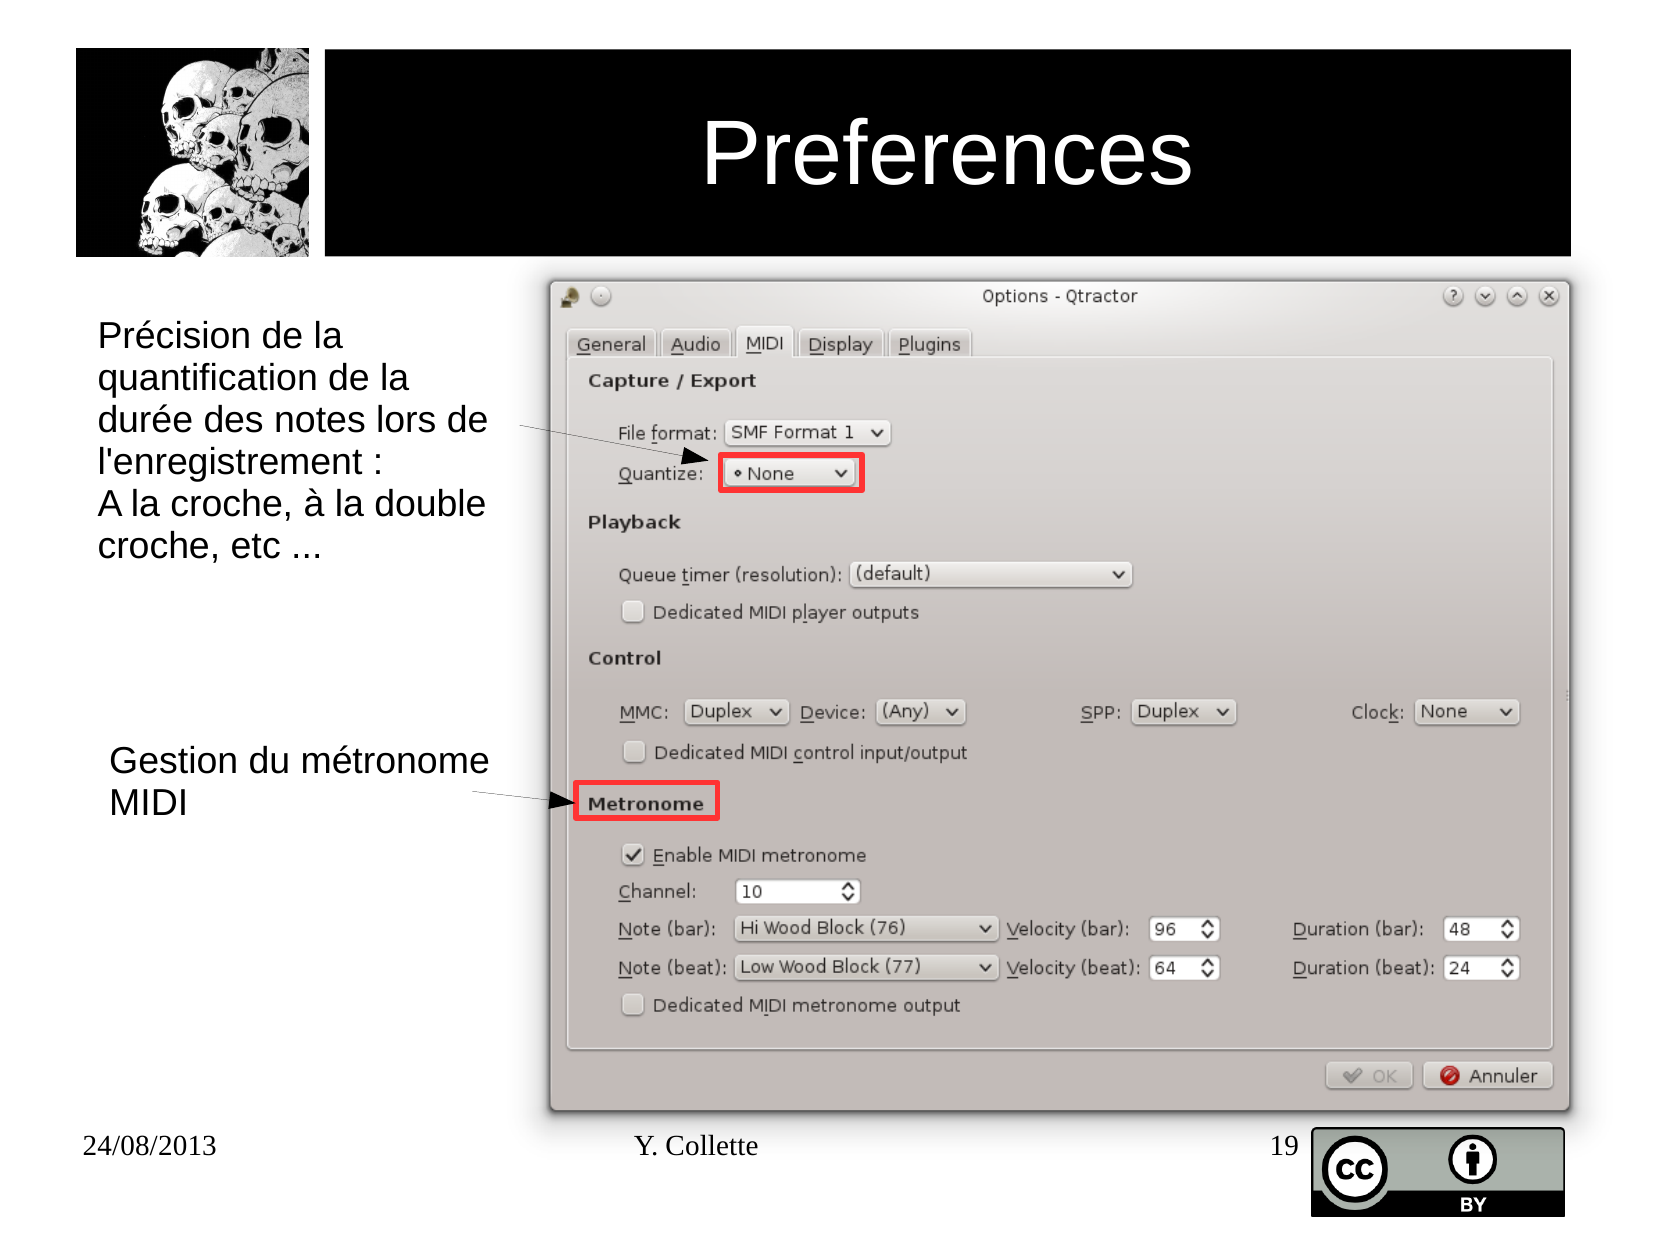

# Preferences
Précision de la quantification de la durée des notes lors de l'enregistrement :
A la croche, à la double croche, etc ...
Gestion du métronome MIDI
Y. Collette
19